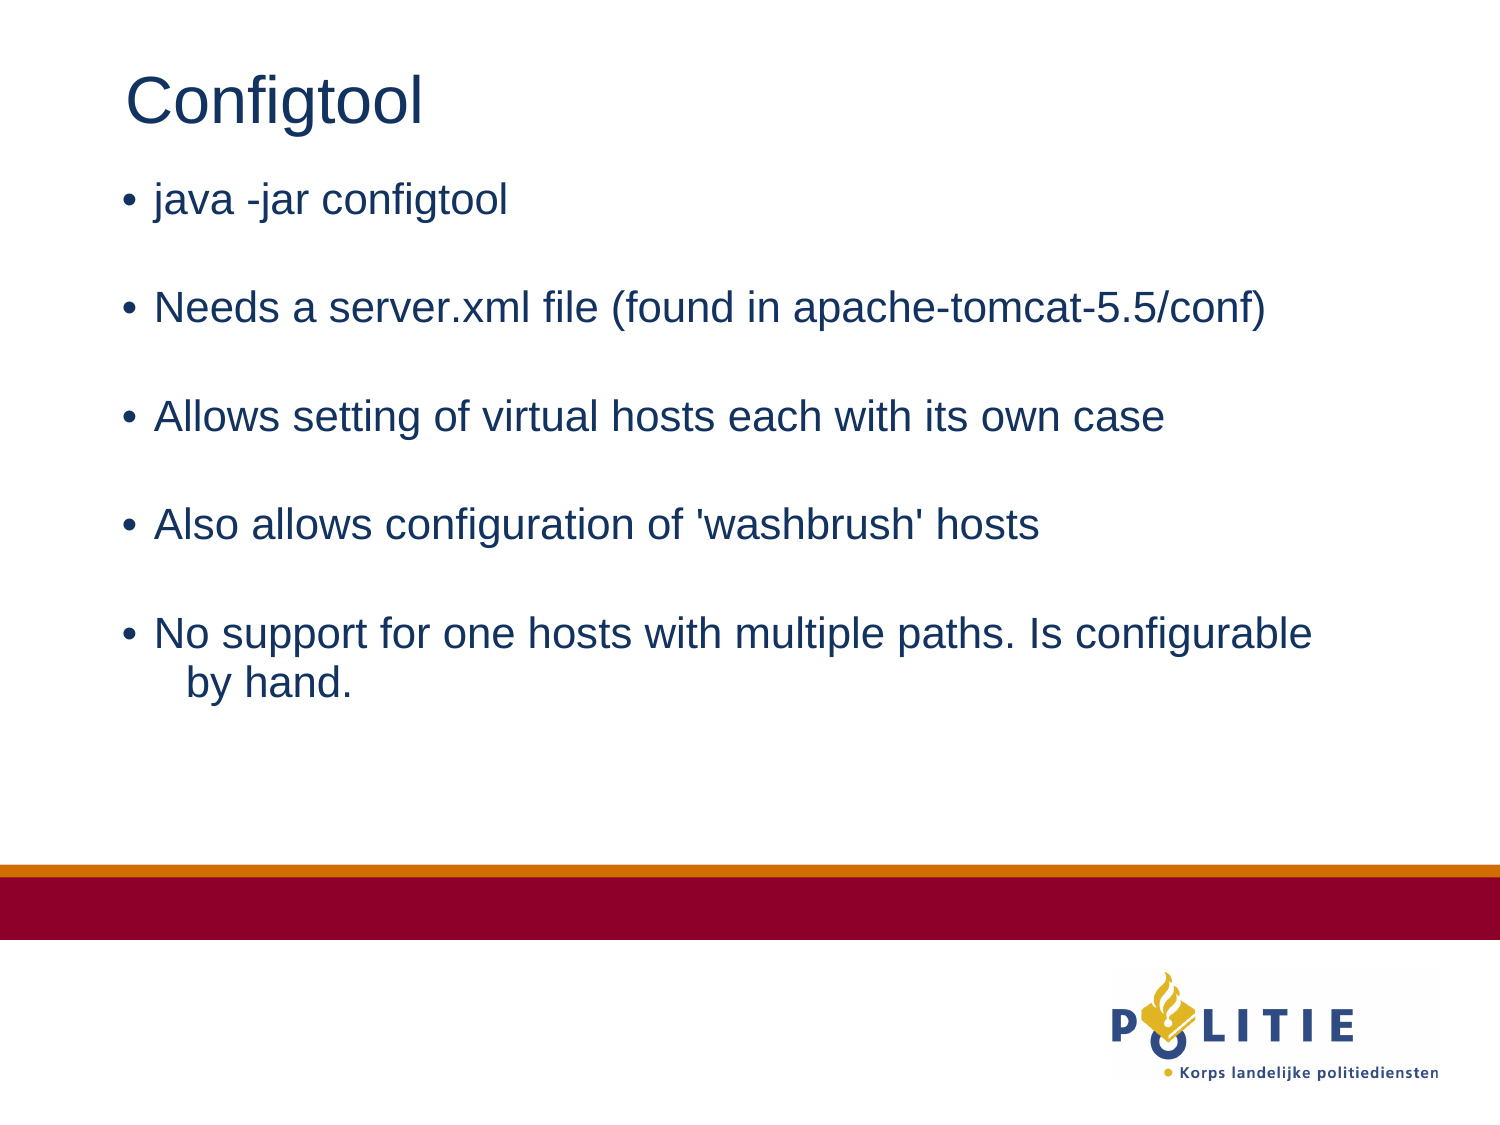

# Configtool
java -jar configtool
Needs a server.xml file (found in apache-tomcat-5.5/conf)
Allows setting of virtual hosts each with its own case
Also allows configuration of 'washbrush' hosts
No support for one hosts with multiple paths. Is configurable by hand.